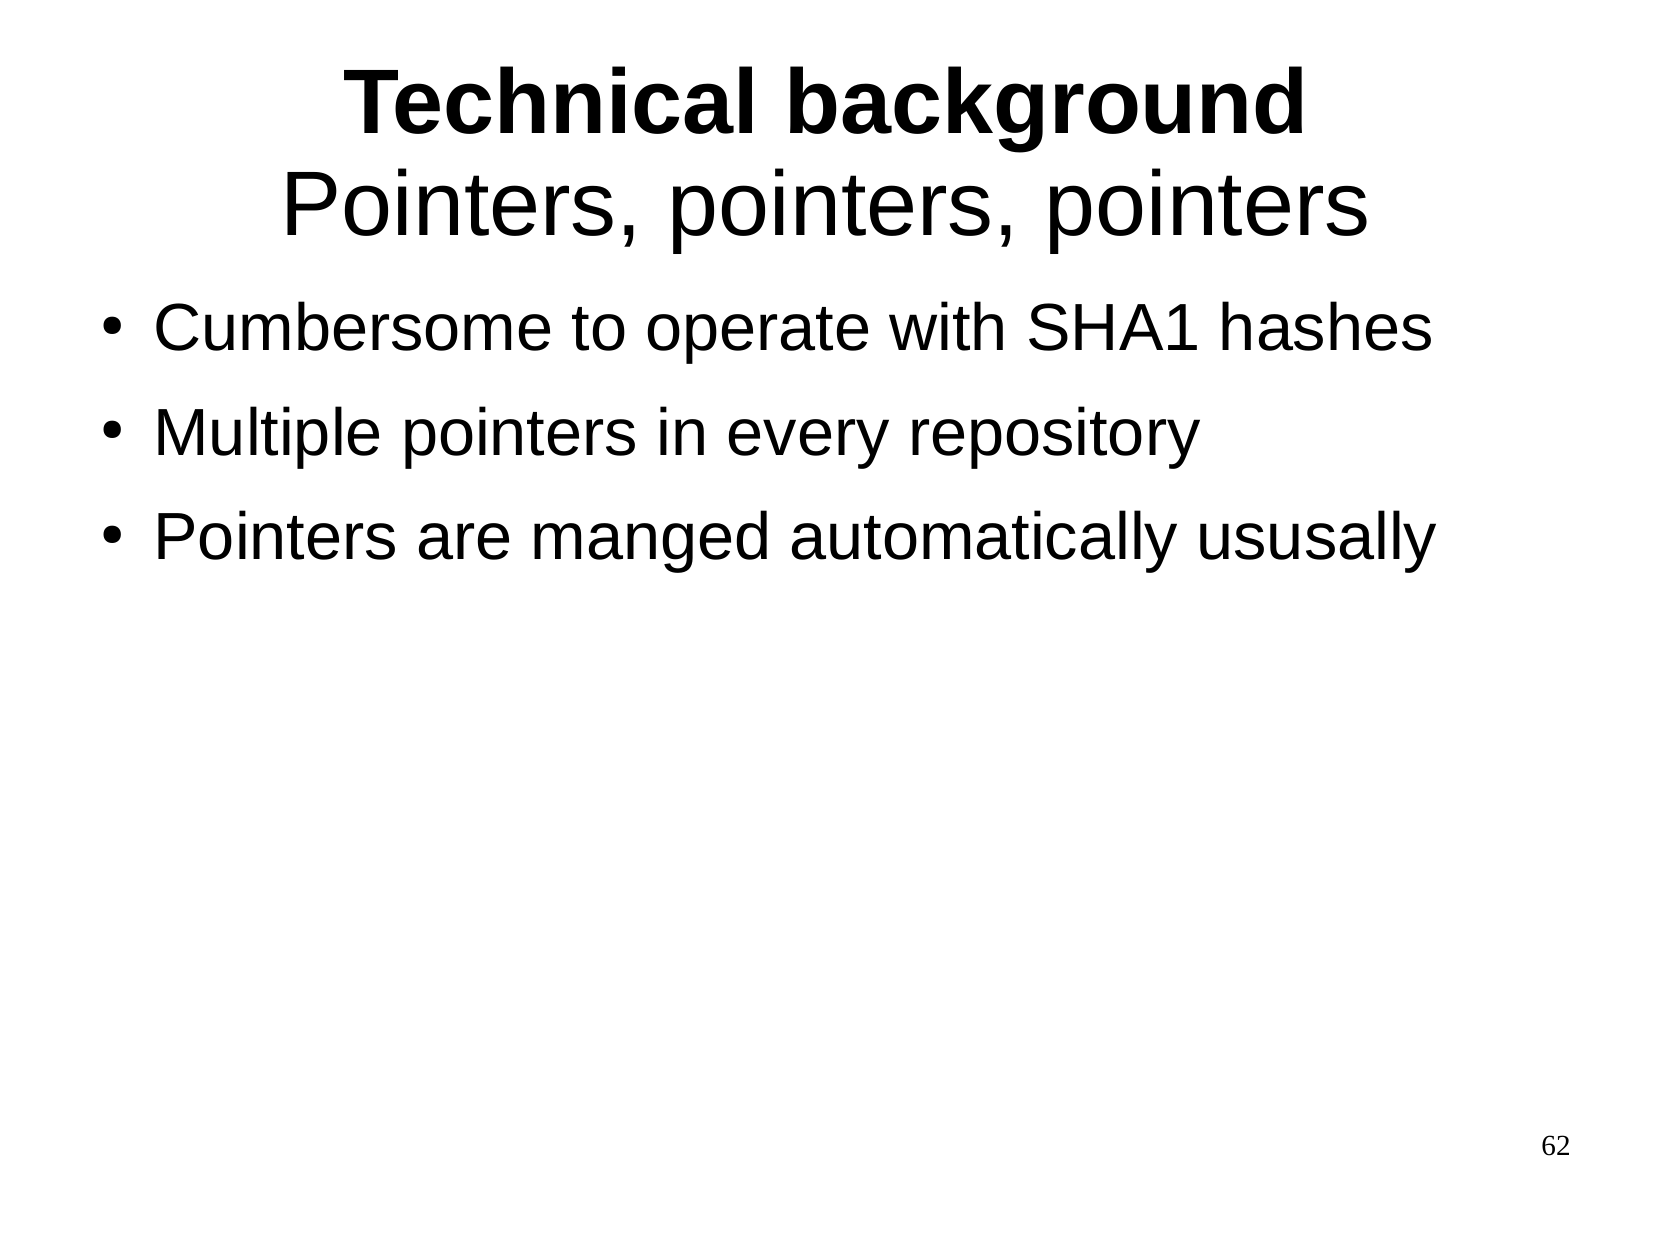

# Technical background Pointers, pointers, pointers
Cumbersome to operate with SHA1 hashes
Multiple pointers in every repository
Pointers are manged automatically ususally
62